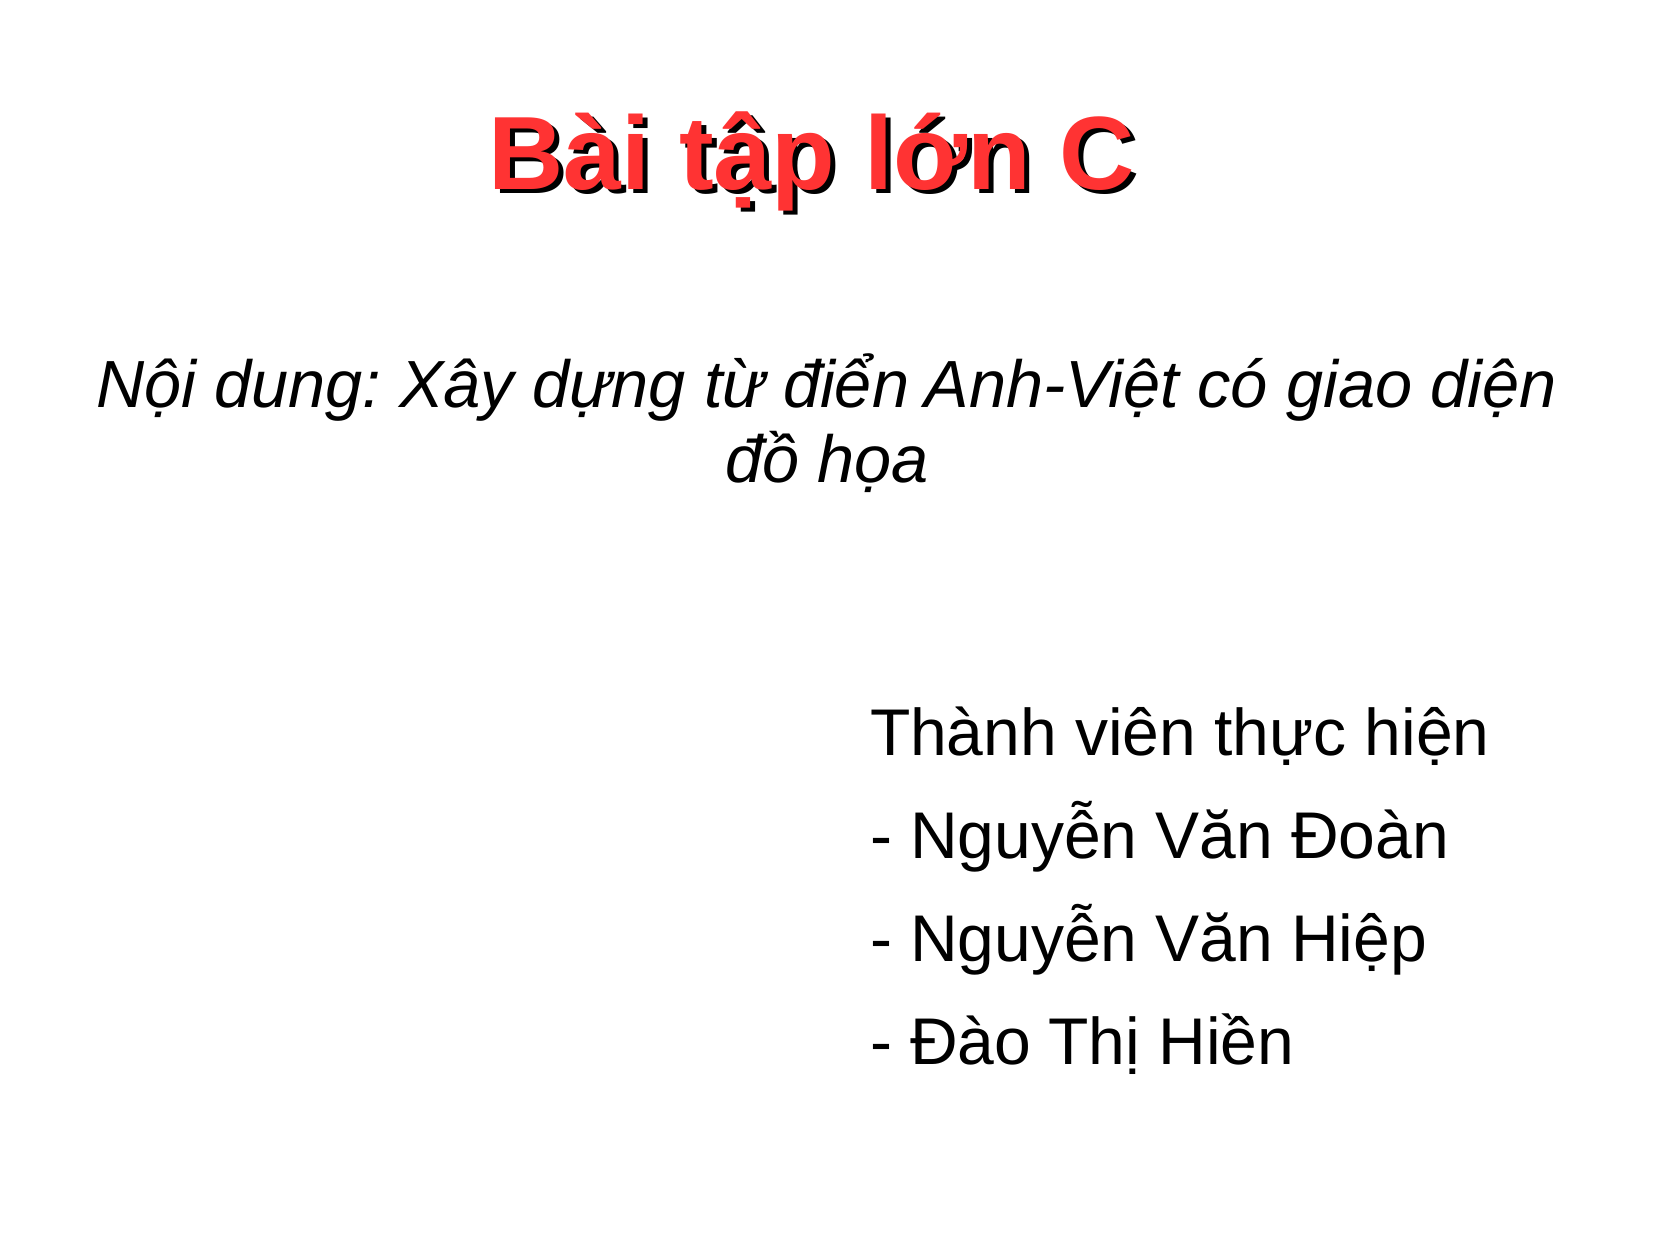

# Bài tập lớn C
Nội dung: Xây dựng từ điển Anh-Việt có giao diện đồ họa
Thành viên thực hiện
- Nguyễn Văn Đoàn
- Nguyễn Văn Hiệp
- Đào Thị Hiền